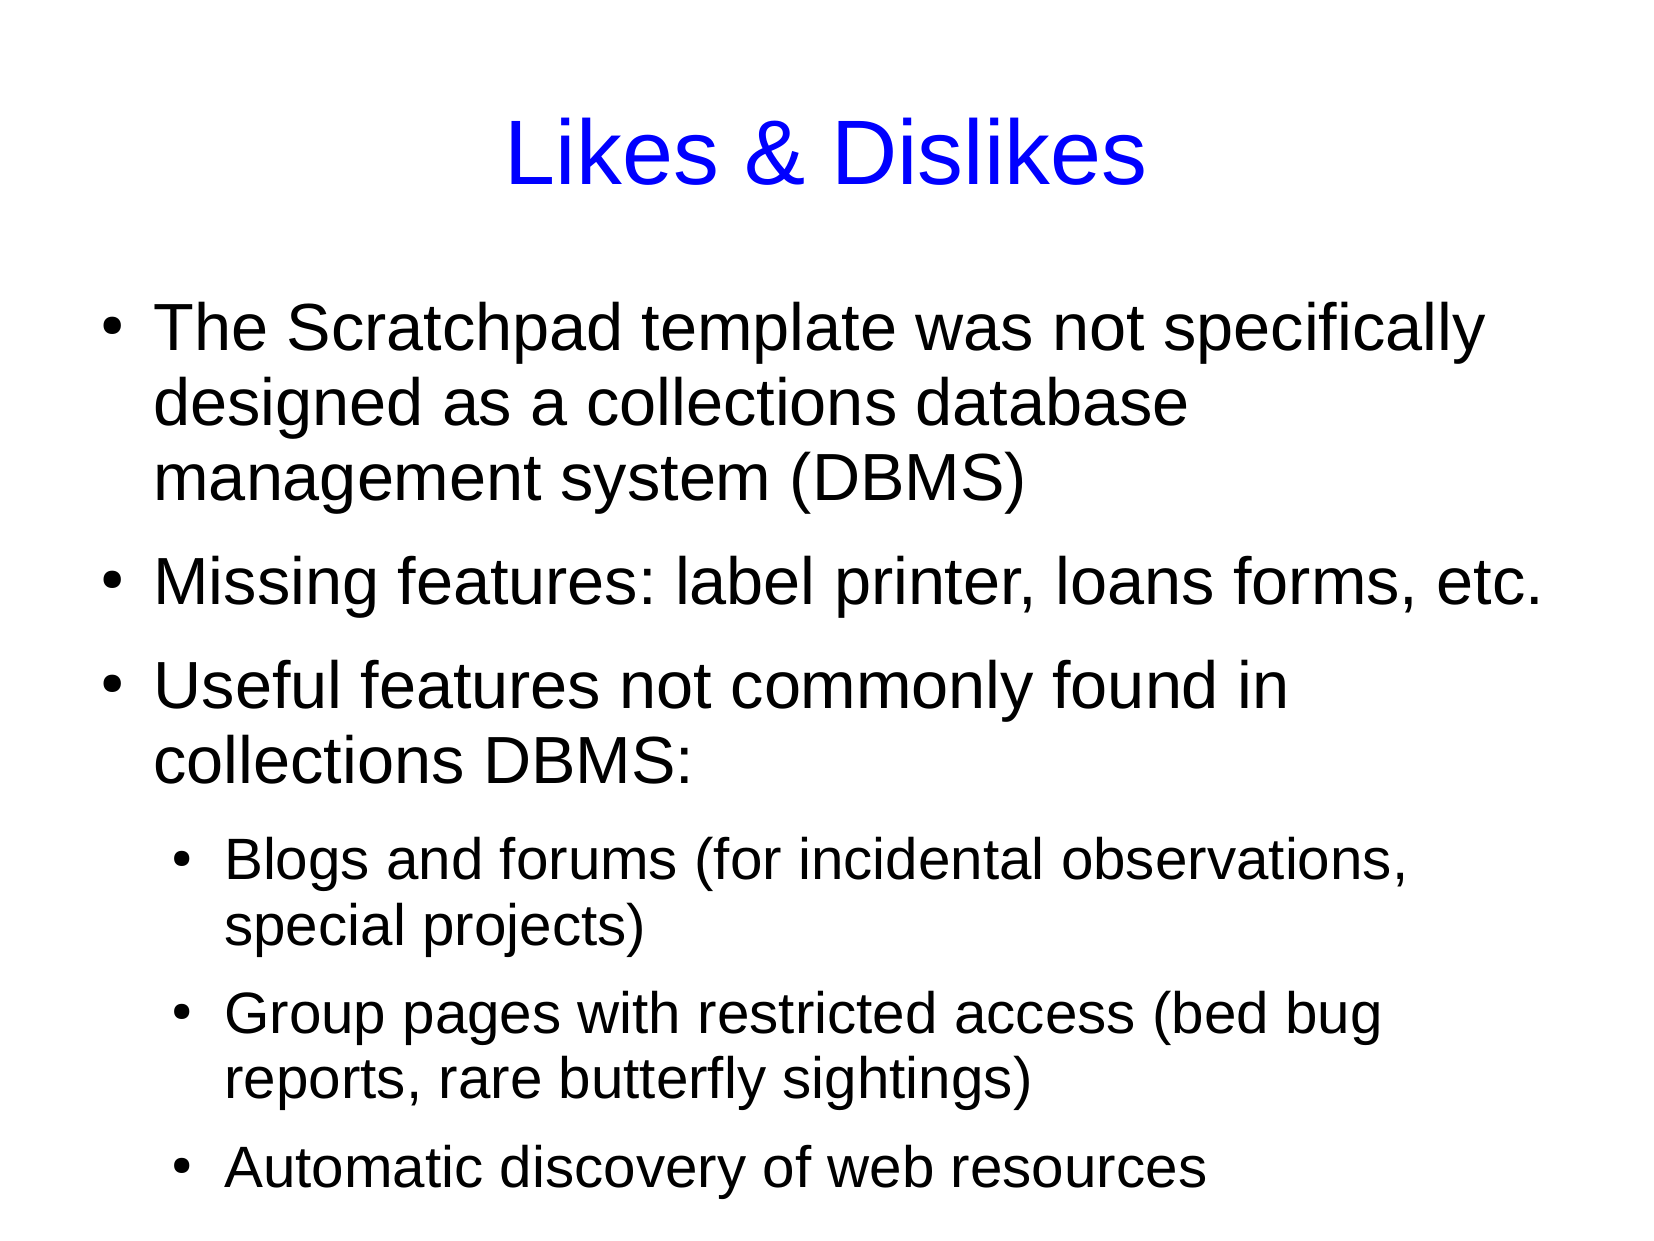

# Likes & Dislikes
The Scratchpad template was not specifically designed as a collections database management system (DBMS)
Missing features: label printer, loans forms, etc.
Useful features not commonly found in collections DBMS:
Blogs and forums (for incidental observations, special projects)
Group pages with restricted access (bed bug reports, rare butterfly sightings)
Automatic discovery of web resources